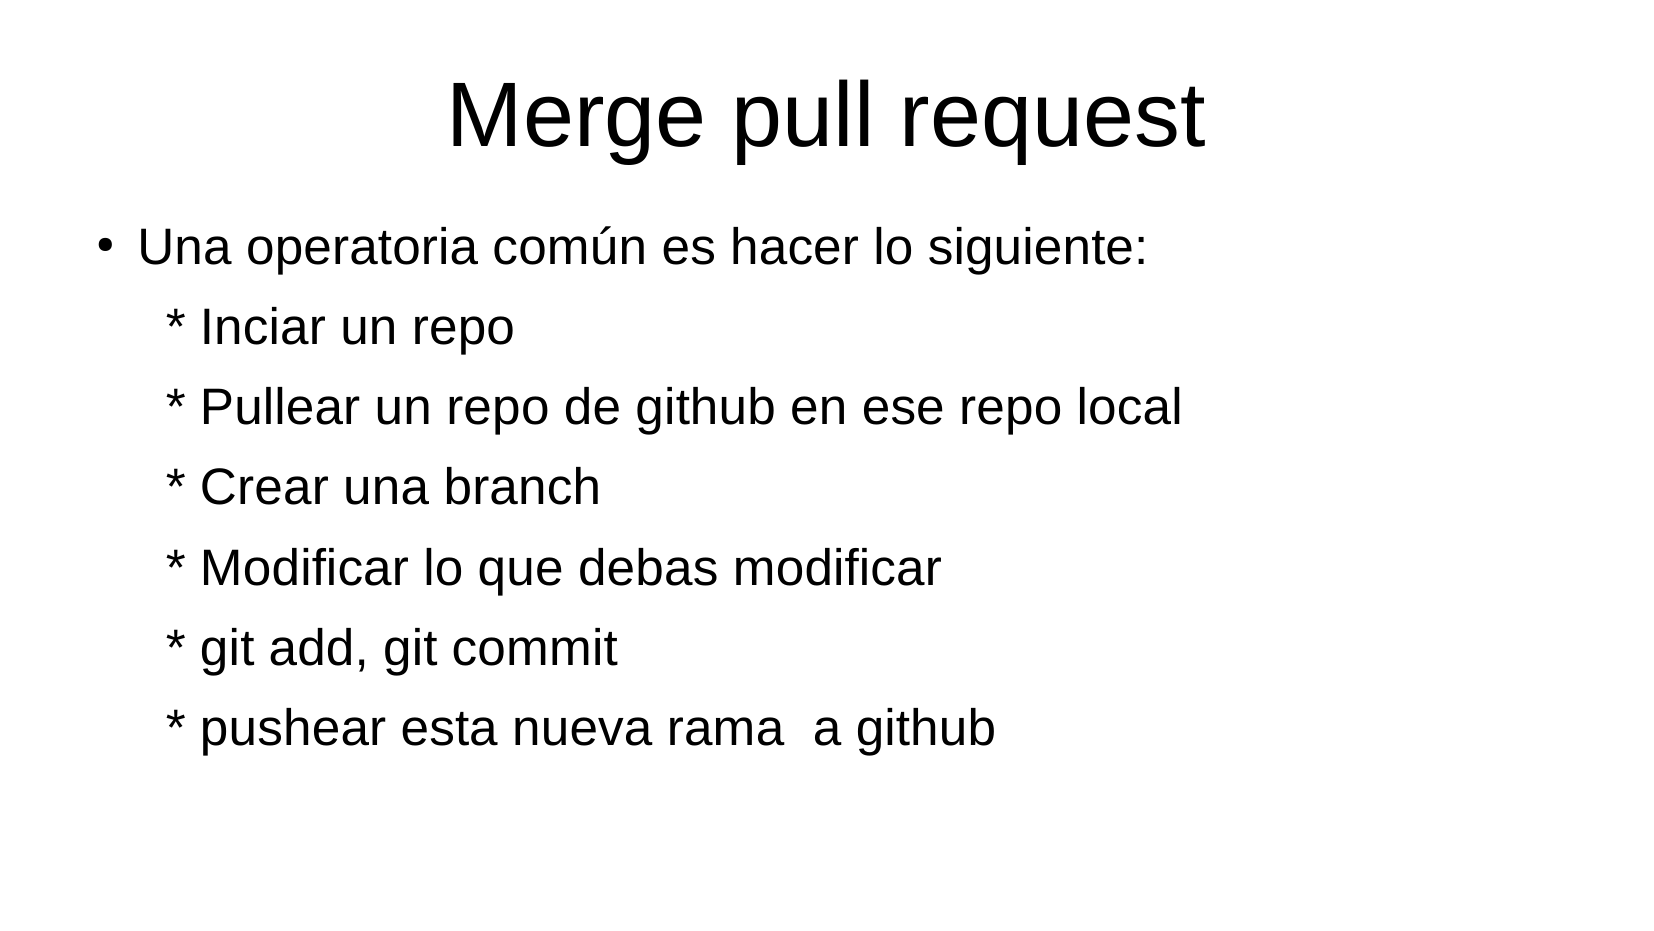

# Merge pull request
Una operatoria común es hacer lo siguiente:
 * Inciar un repo
 * Pullear un repo de github en ese repo local
 * Crear una branch
 * Modificar lo que debas modificar
 * git add, git commit
 * pushear esta nueva rama a github